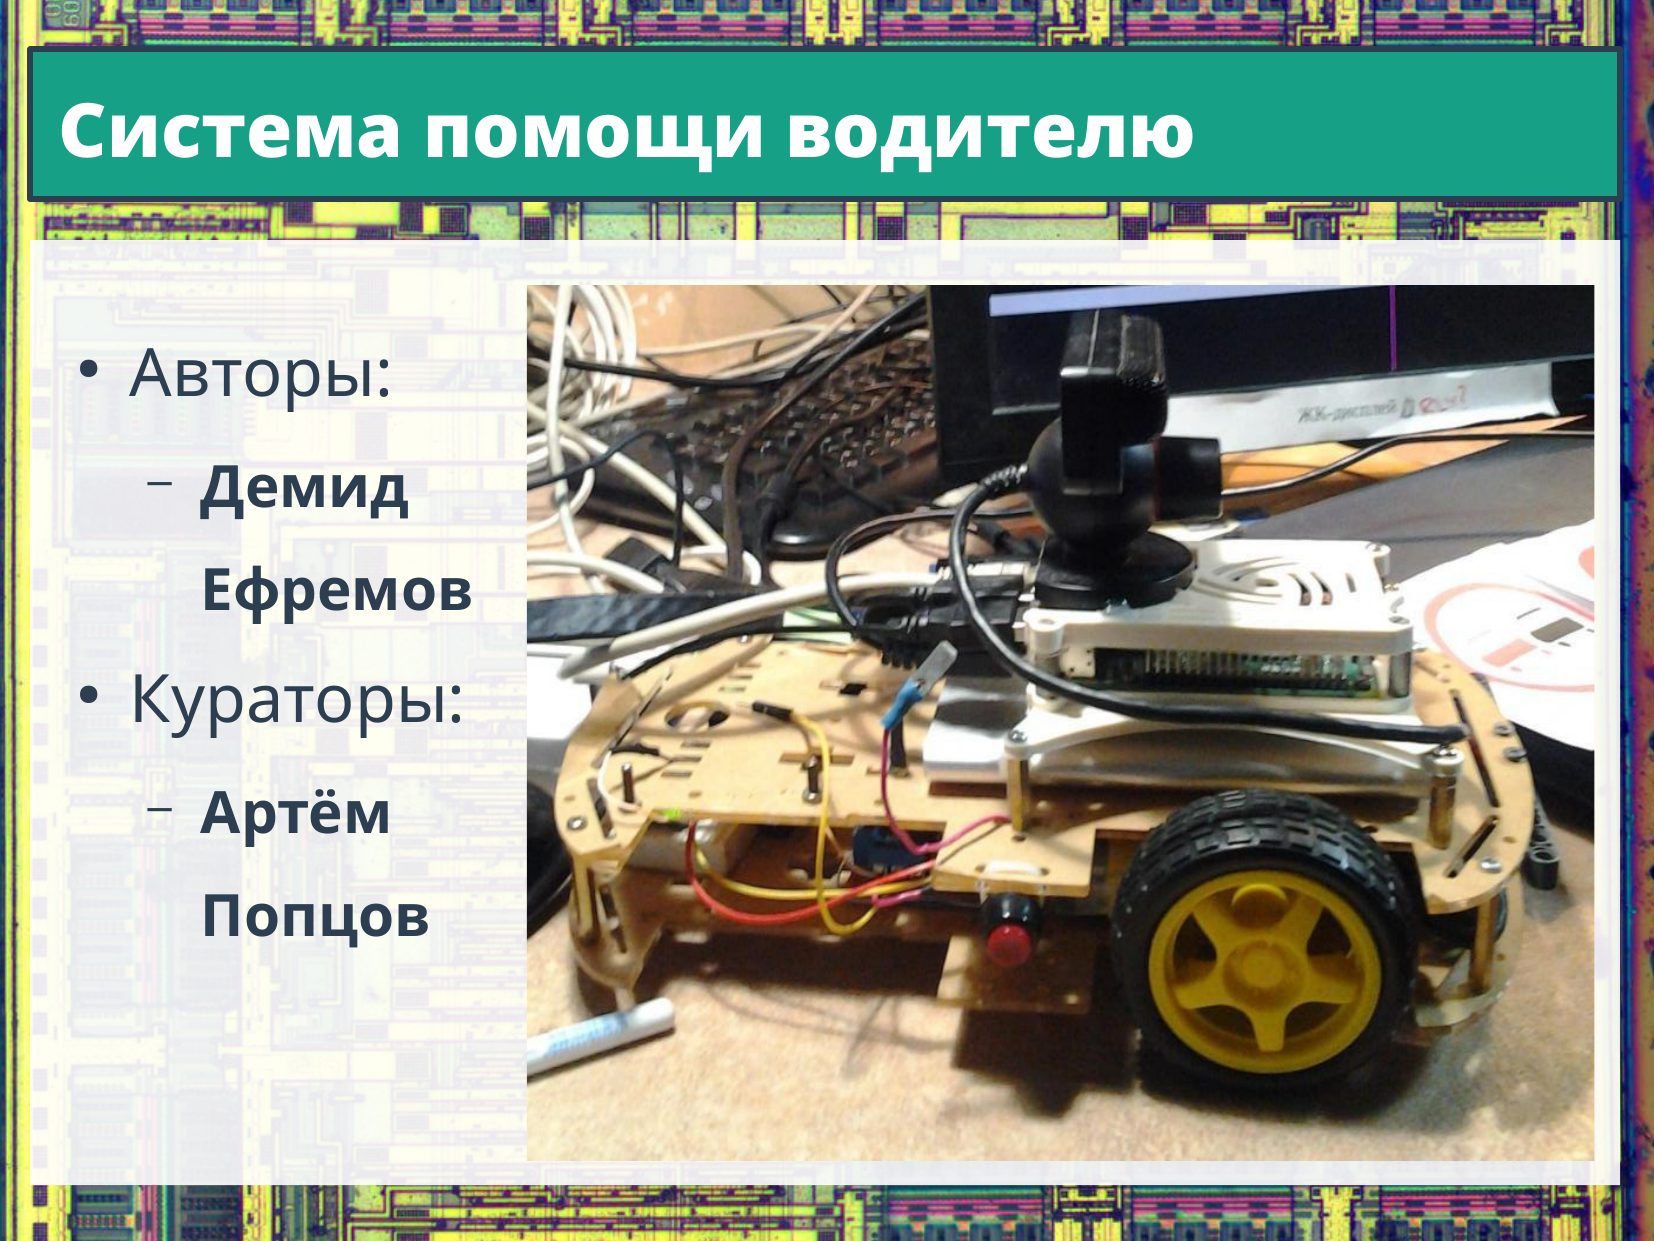

# Система помощи водителю
Авторы:
Демид
Ефремов
Кураторы:
Артём
Попцов
15